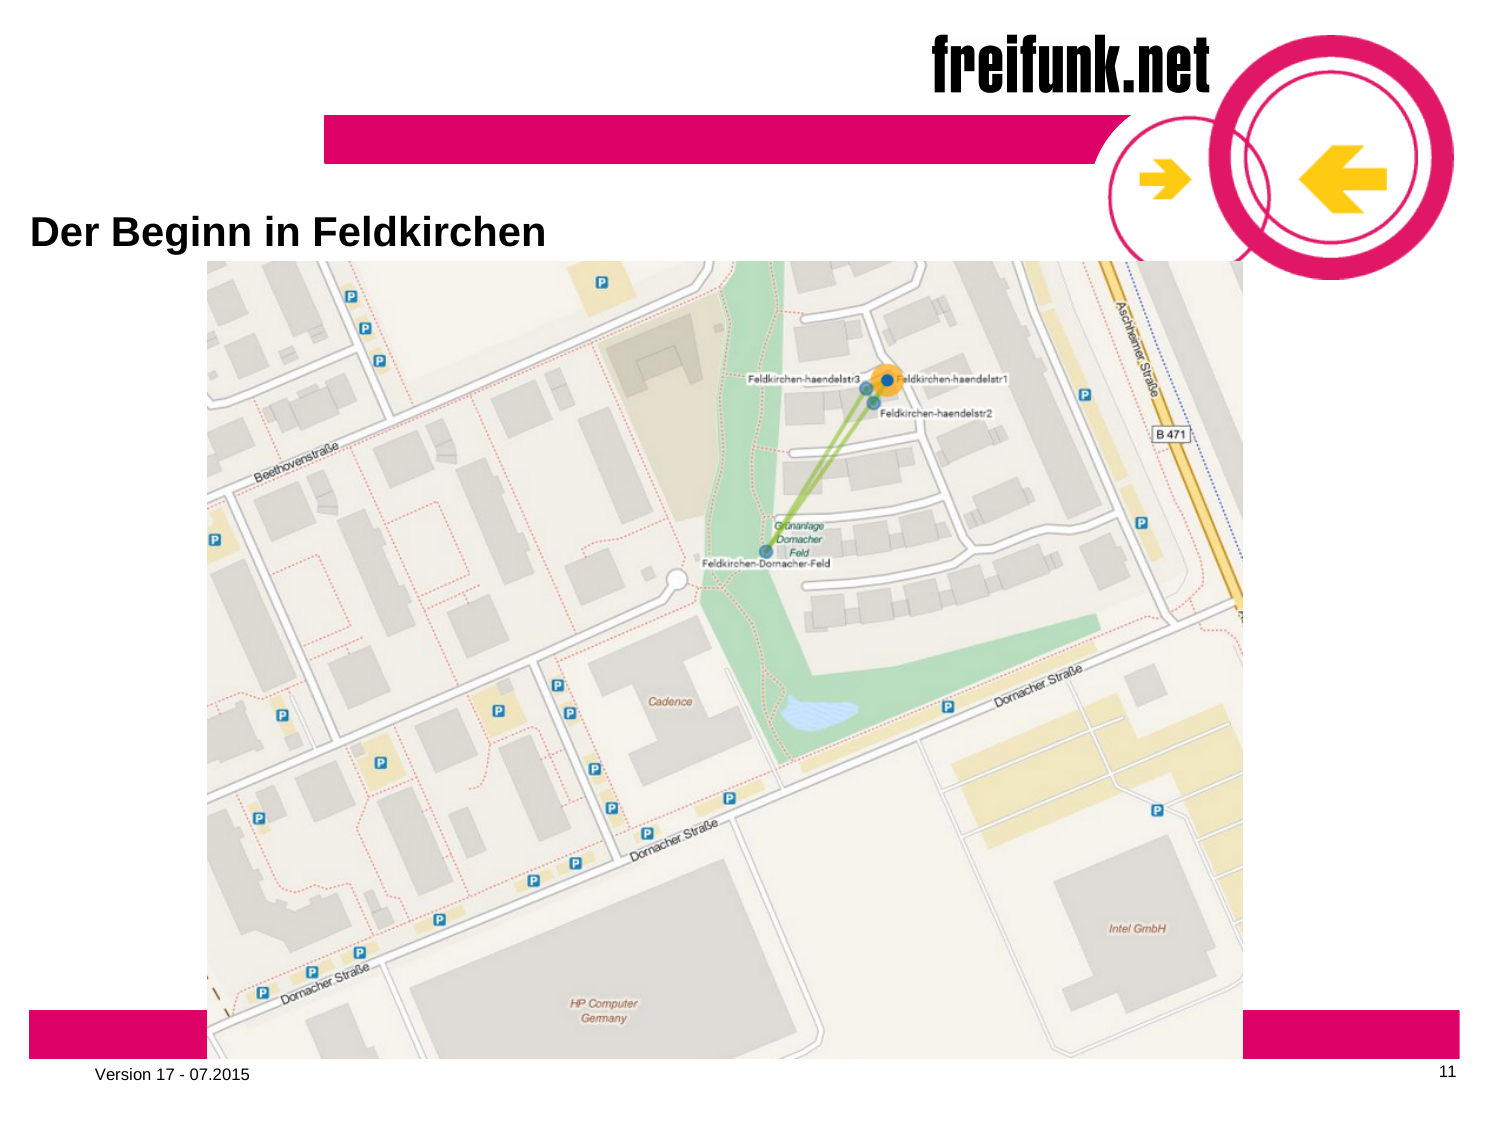

Der Beginn in Feldkirchen
11
Version 17 - 07.2015